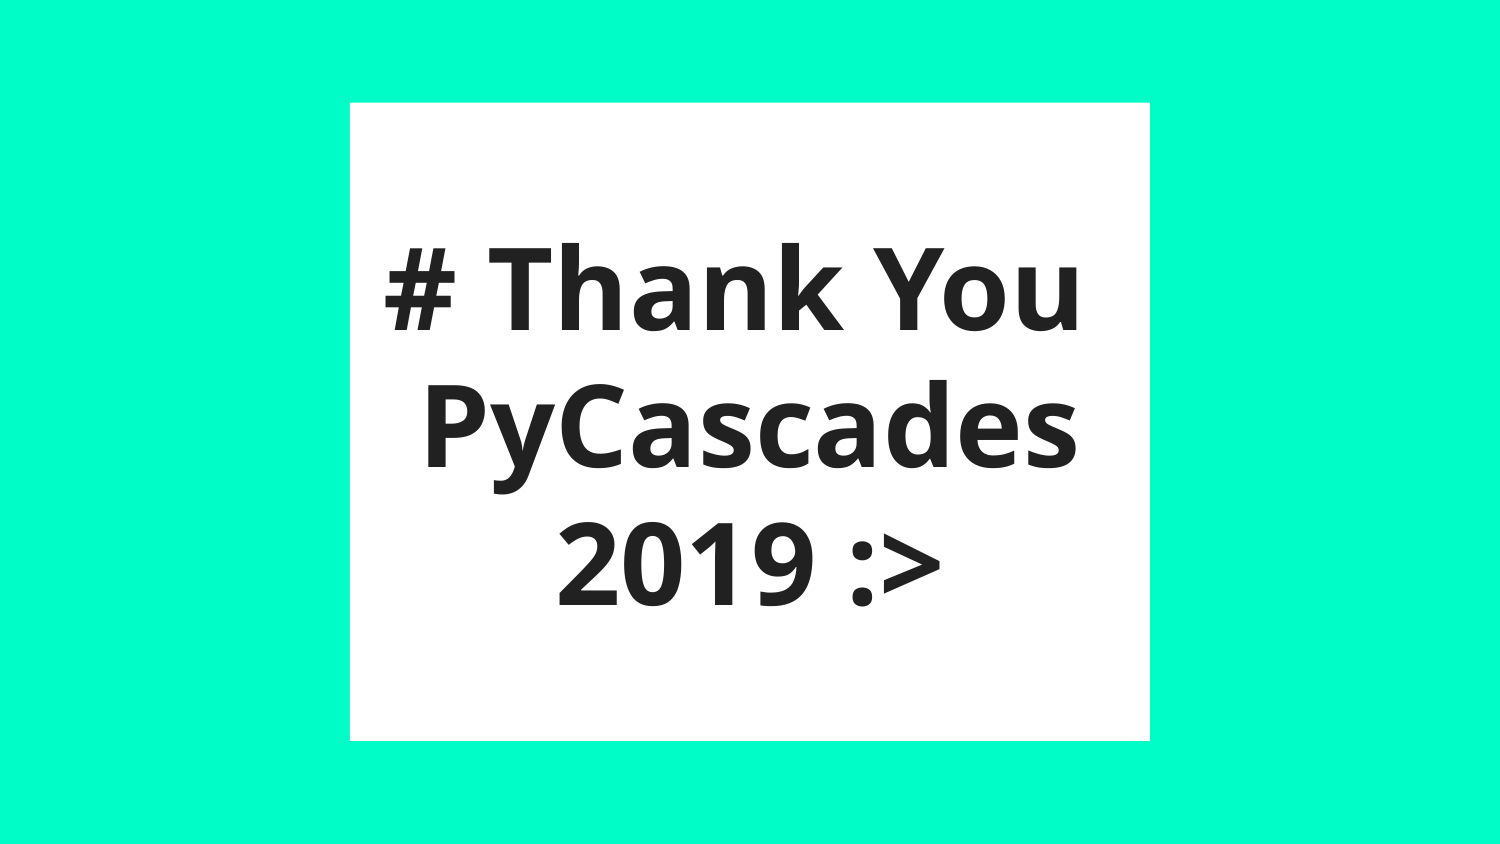

# # Thank You PyCascades 2019 :>